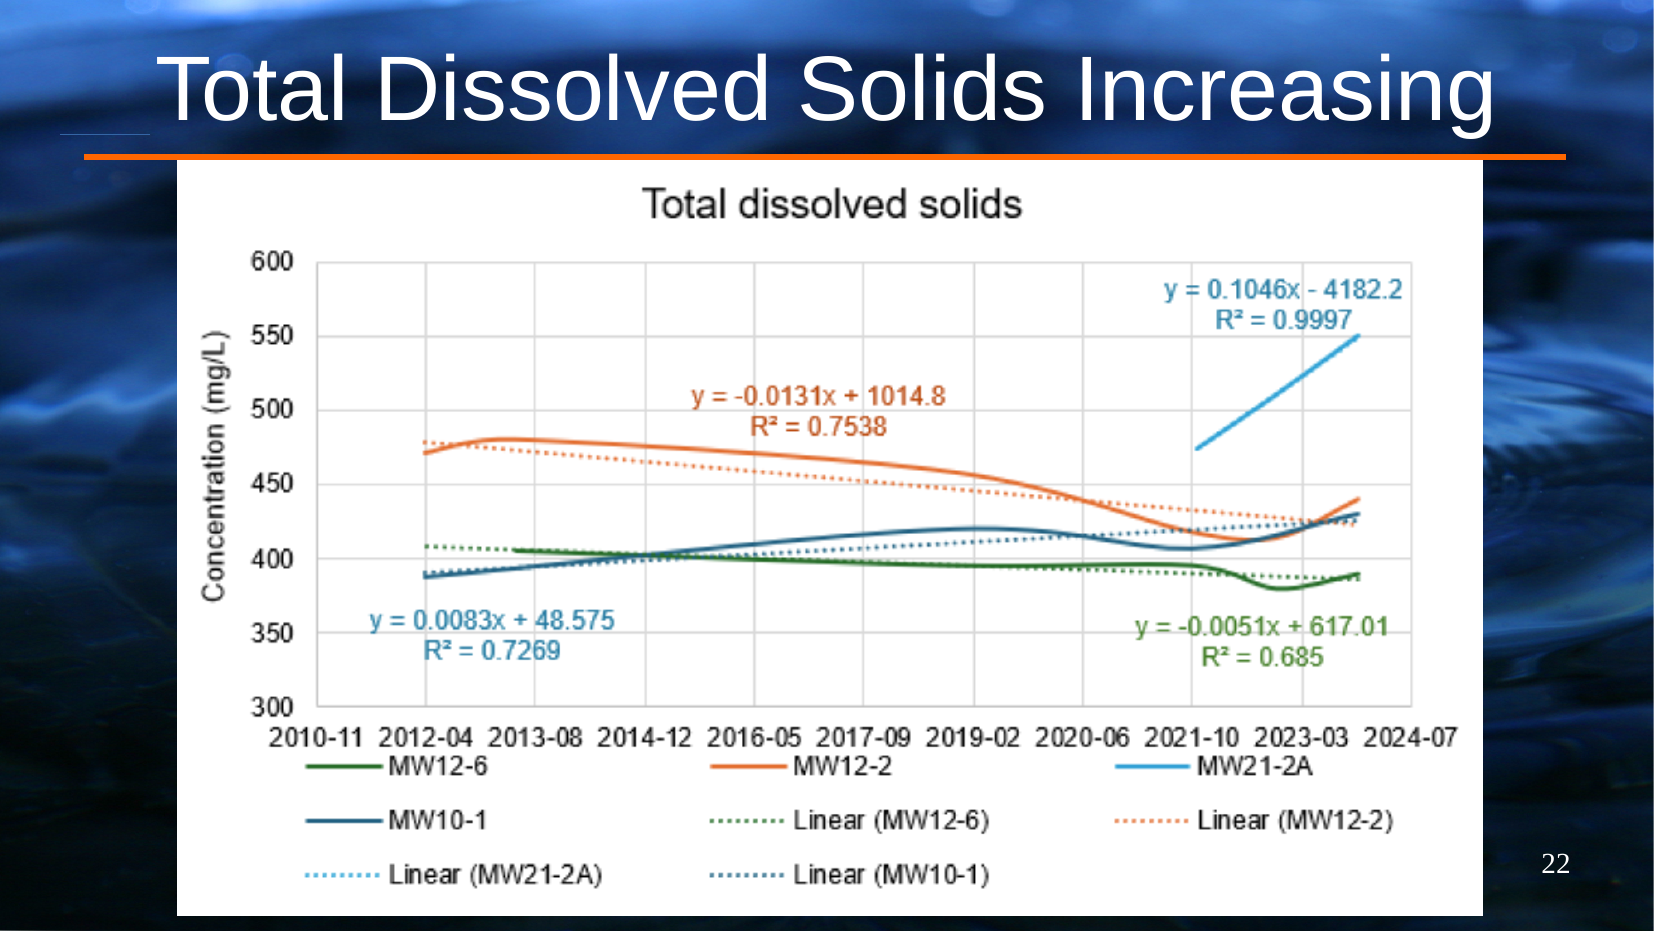

# Total Dissolved Solids Increasing
Following Slides are supporting points or in process
Aggregate Mines are MINES!
22